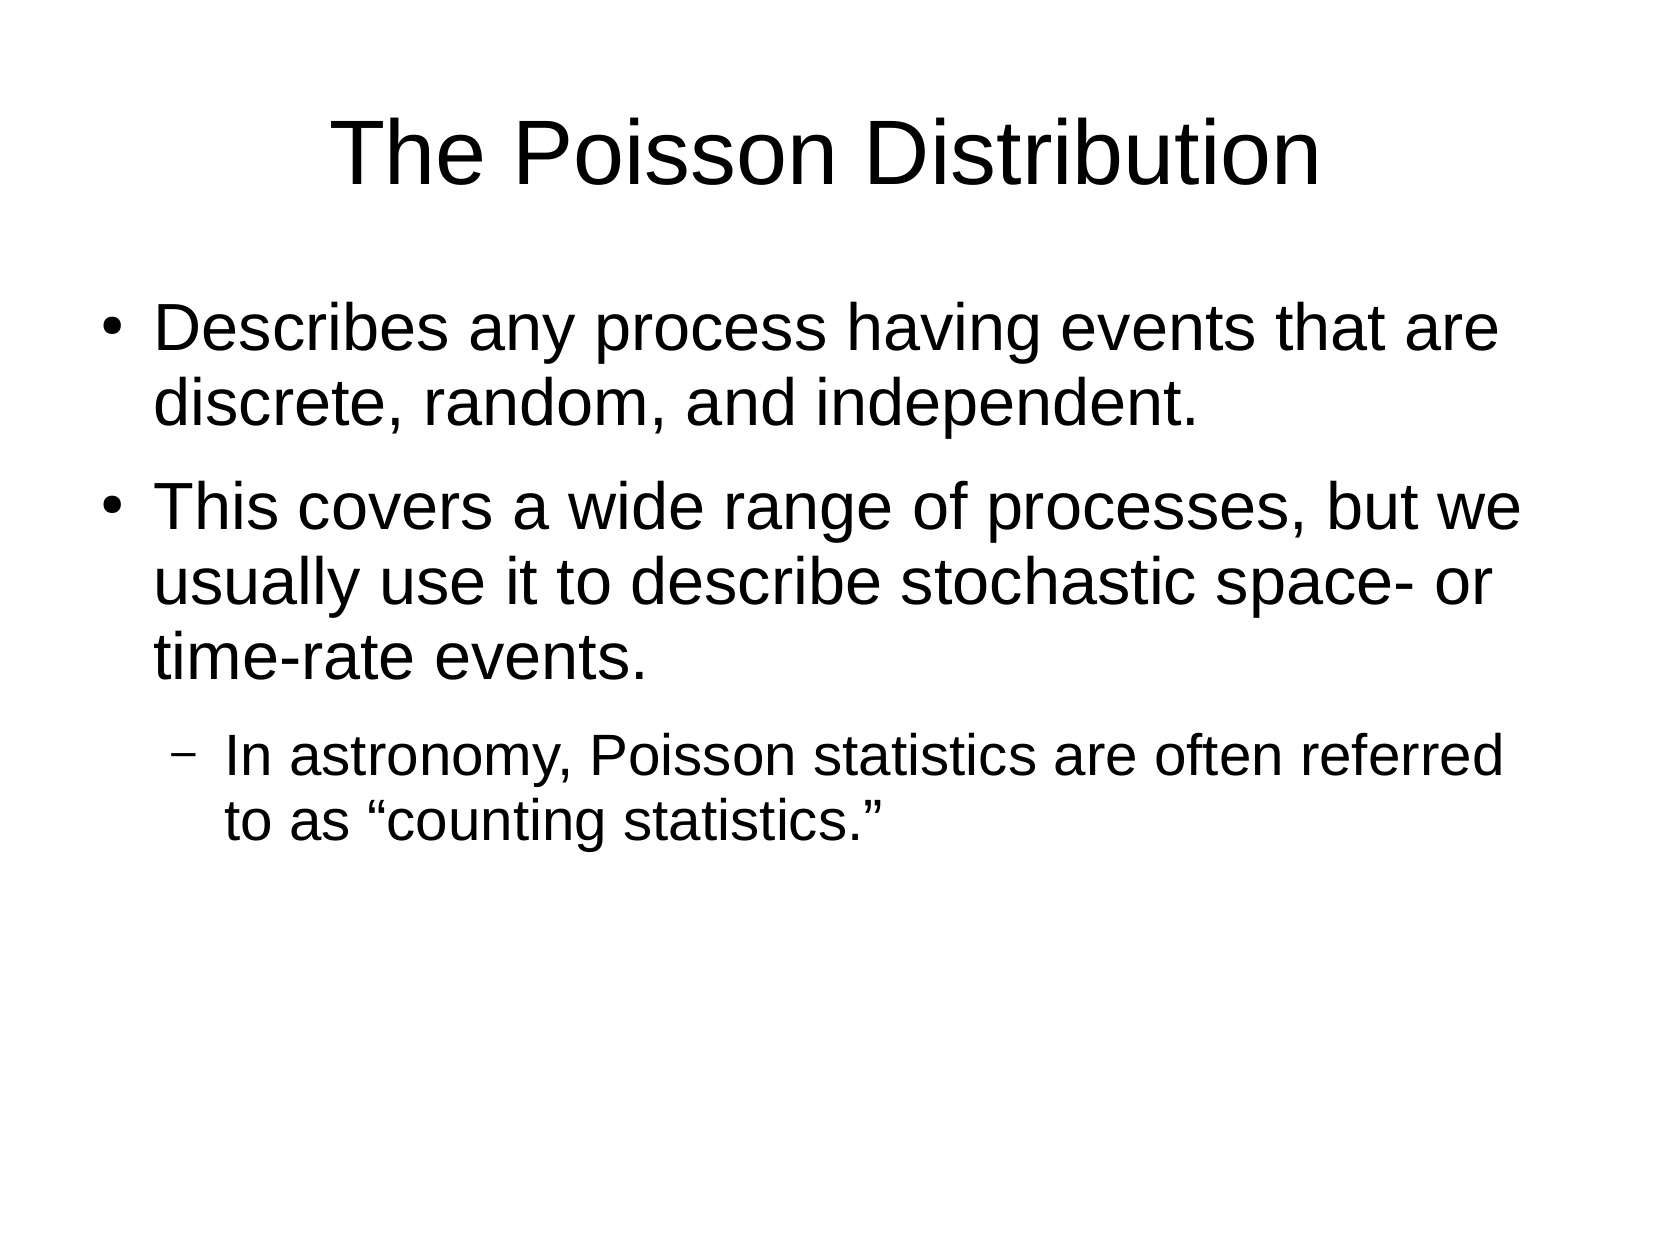

# The Poisson Distribution
Describes any process having events that are discrete, random, and independent.
This covers a wide range of processes, but we usually use it to describe stochastic space- or time-rate events.
In astronomy, Poisson statistics are often referred to as “counting statistics.”